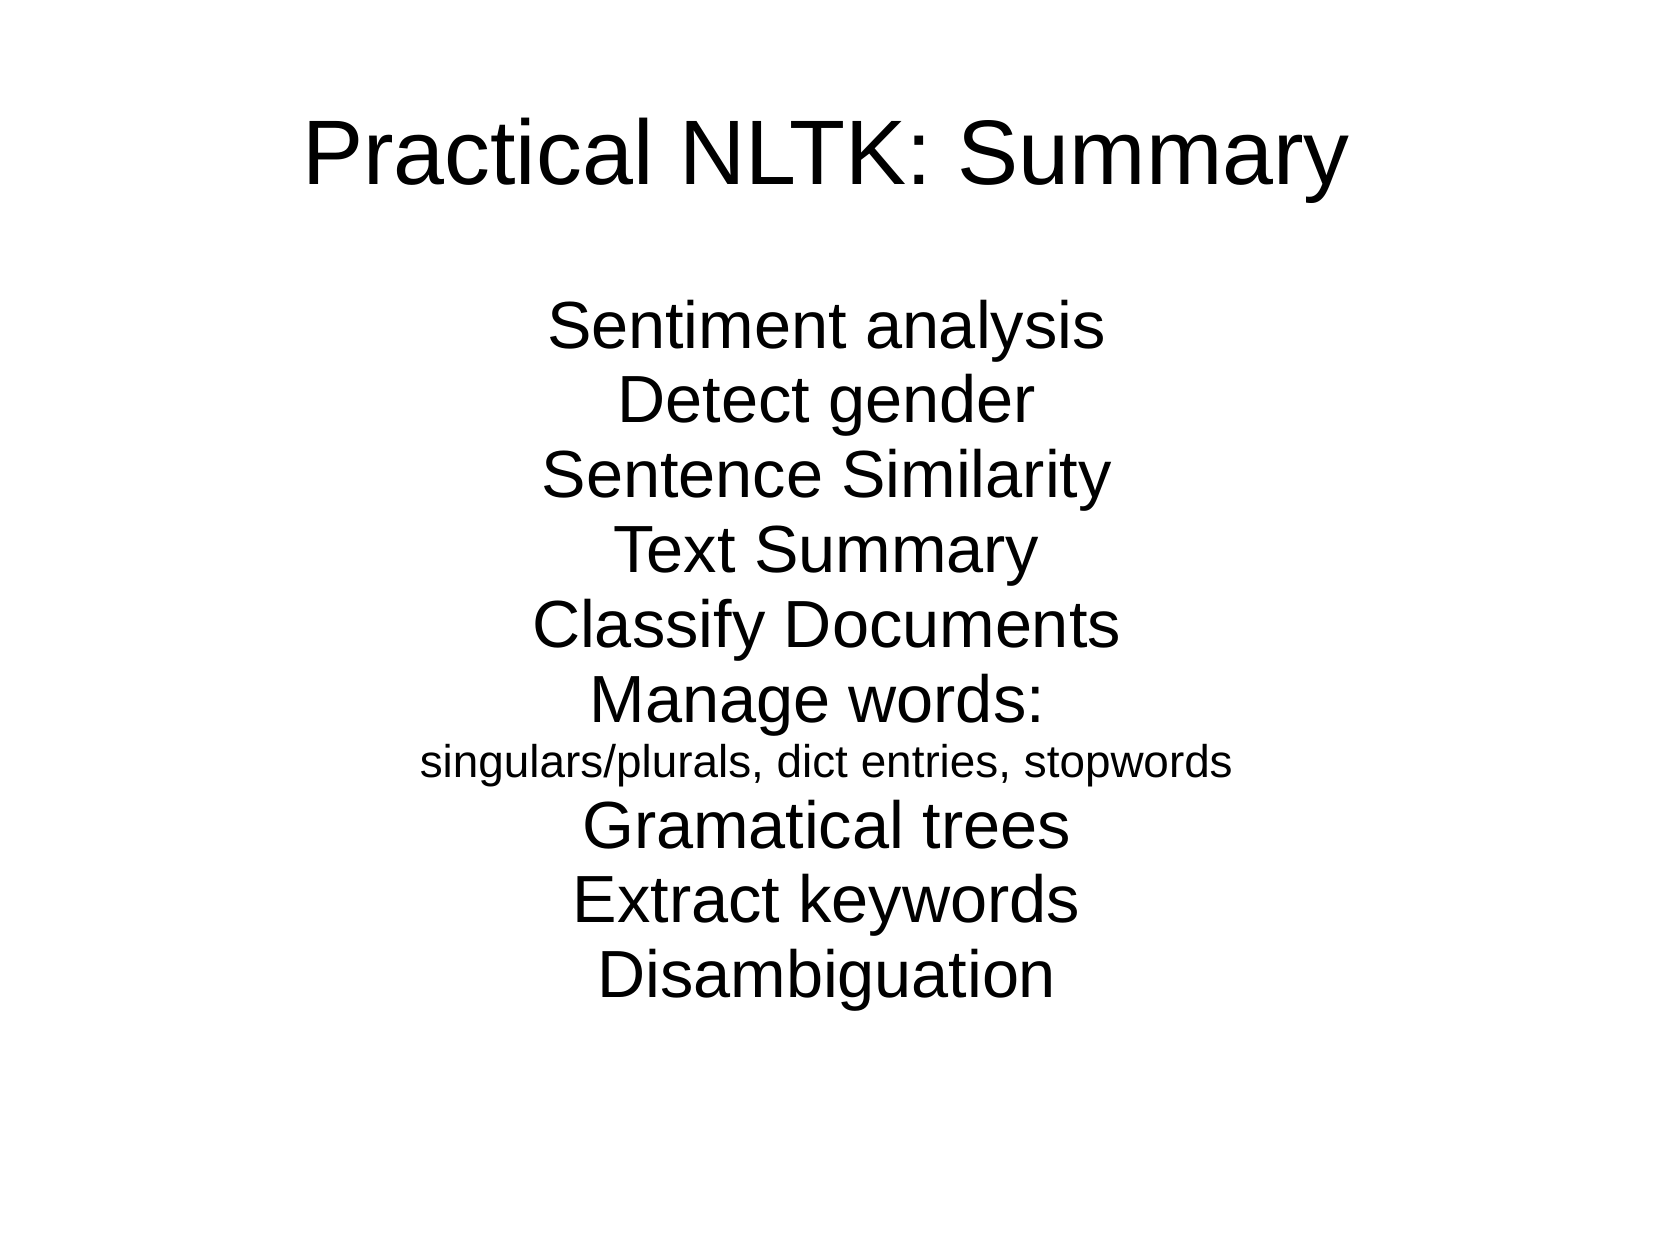

# Practical NLTK: Summary
Sentiment analysis
Detect gender
Sentence Similarity
Text Summary
Classify Documents
Manage words:
singulars/plurals, dict entries, stopwords
Gramatical trees
Extract keywords
Disambiguation